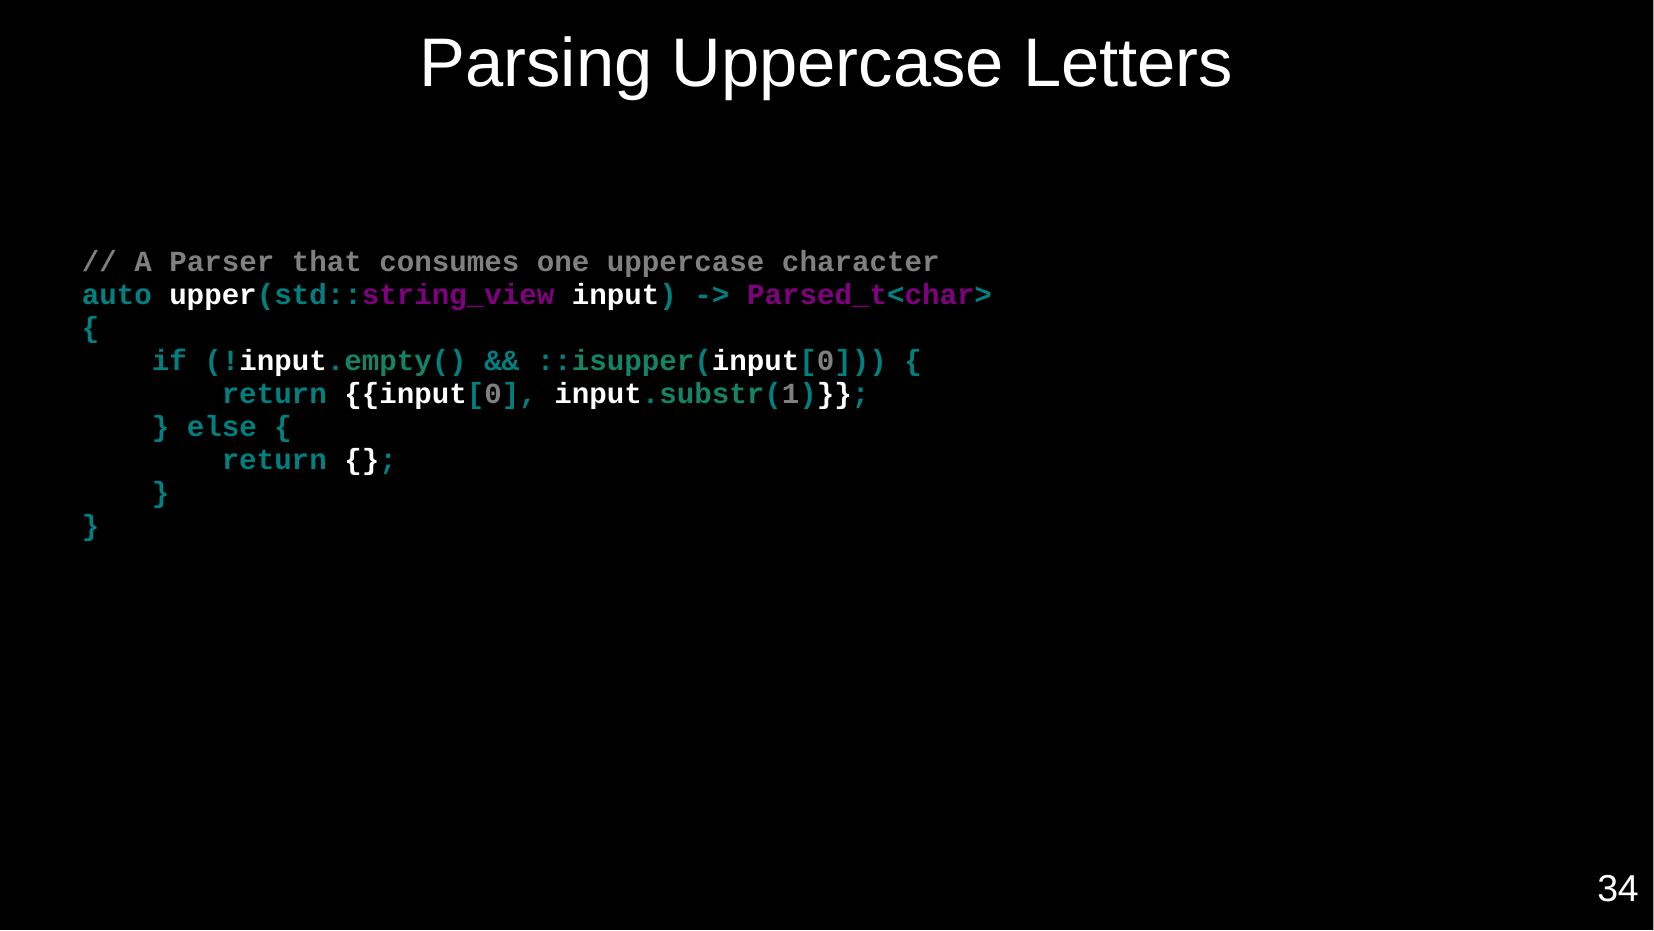

# Parsing Uppercase Letters
// A Parser that consumes one uppercase character
auto upper(std::string_view input) -> Parsed_t<char>
{
 if (!input.empty() && ::isupper(input[0])) {
 return {{input[0], input.substr(1)}};
 } else {
 return {};
 }
}